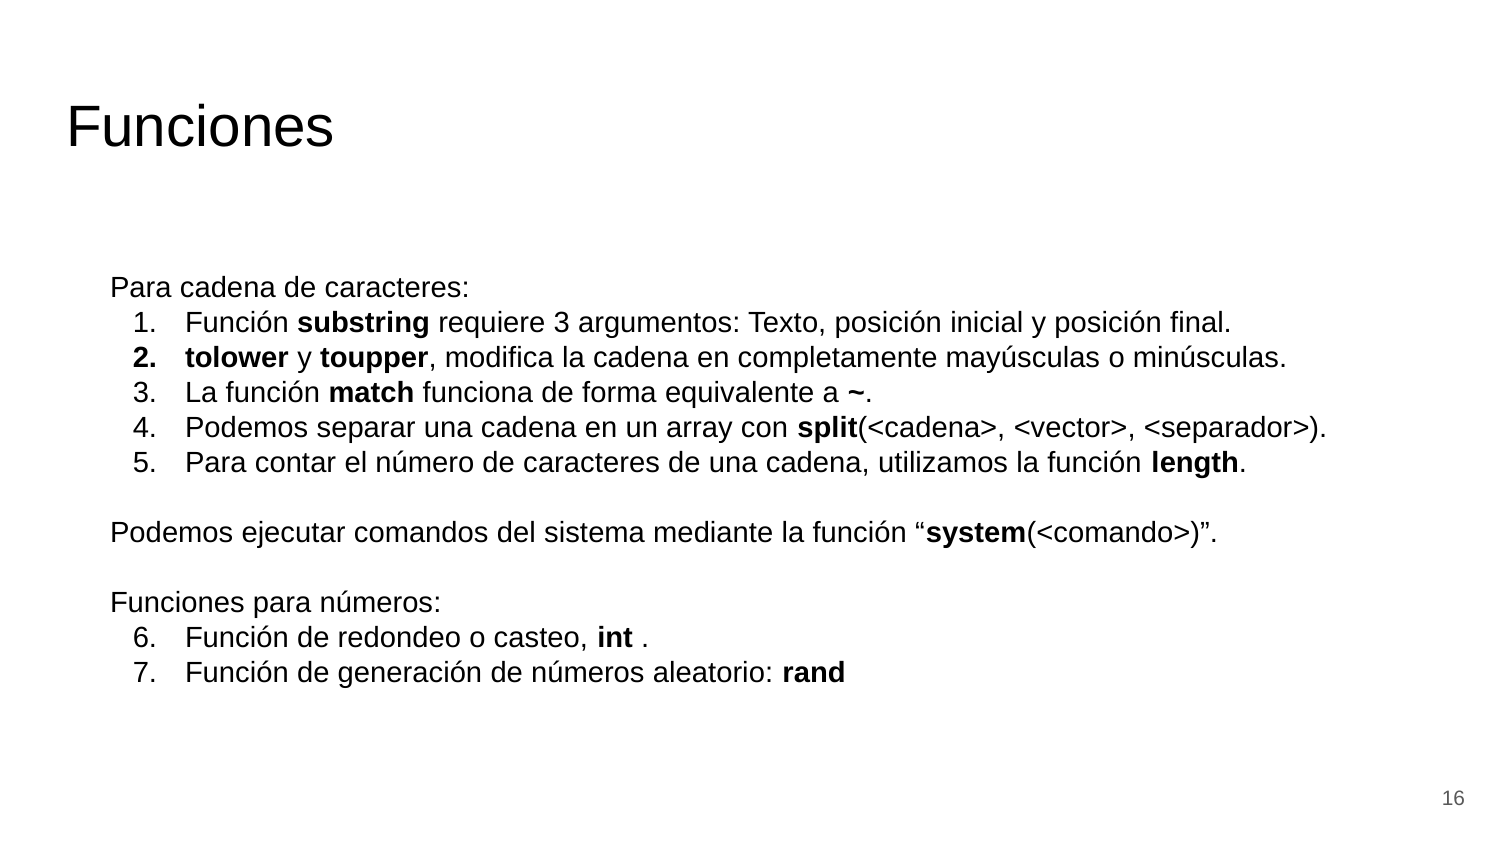

# Funciones
Para cadena de caracteres:
Función substring requiere 3 argumentos: Texto, posición inicial y posición final.
tolower y toupper, modifica la cadena en completamente mayúsculas o minúsculas.
La función match funciona de forma equivalente a ~.
Podemos separar una cadena en un array con split(<cadena>, <vector>, <separador>).
Para contar el número de caracteres de una cadena, utilizamos la función length.
Podemos ejecutar comandos del sistema mediante la función “system(<comando>)”.
Funciones para números:
Función de redondeo o casteo, int .
Función de generación de números aleatorio: rand